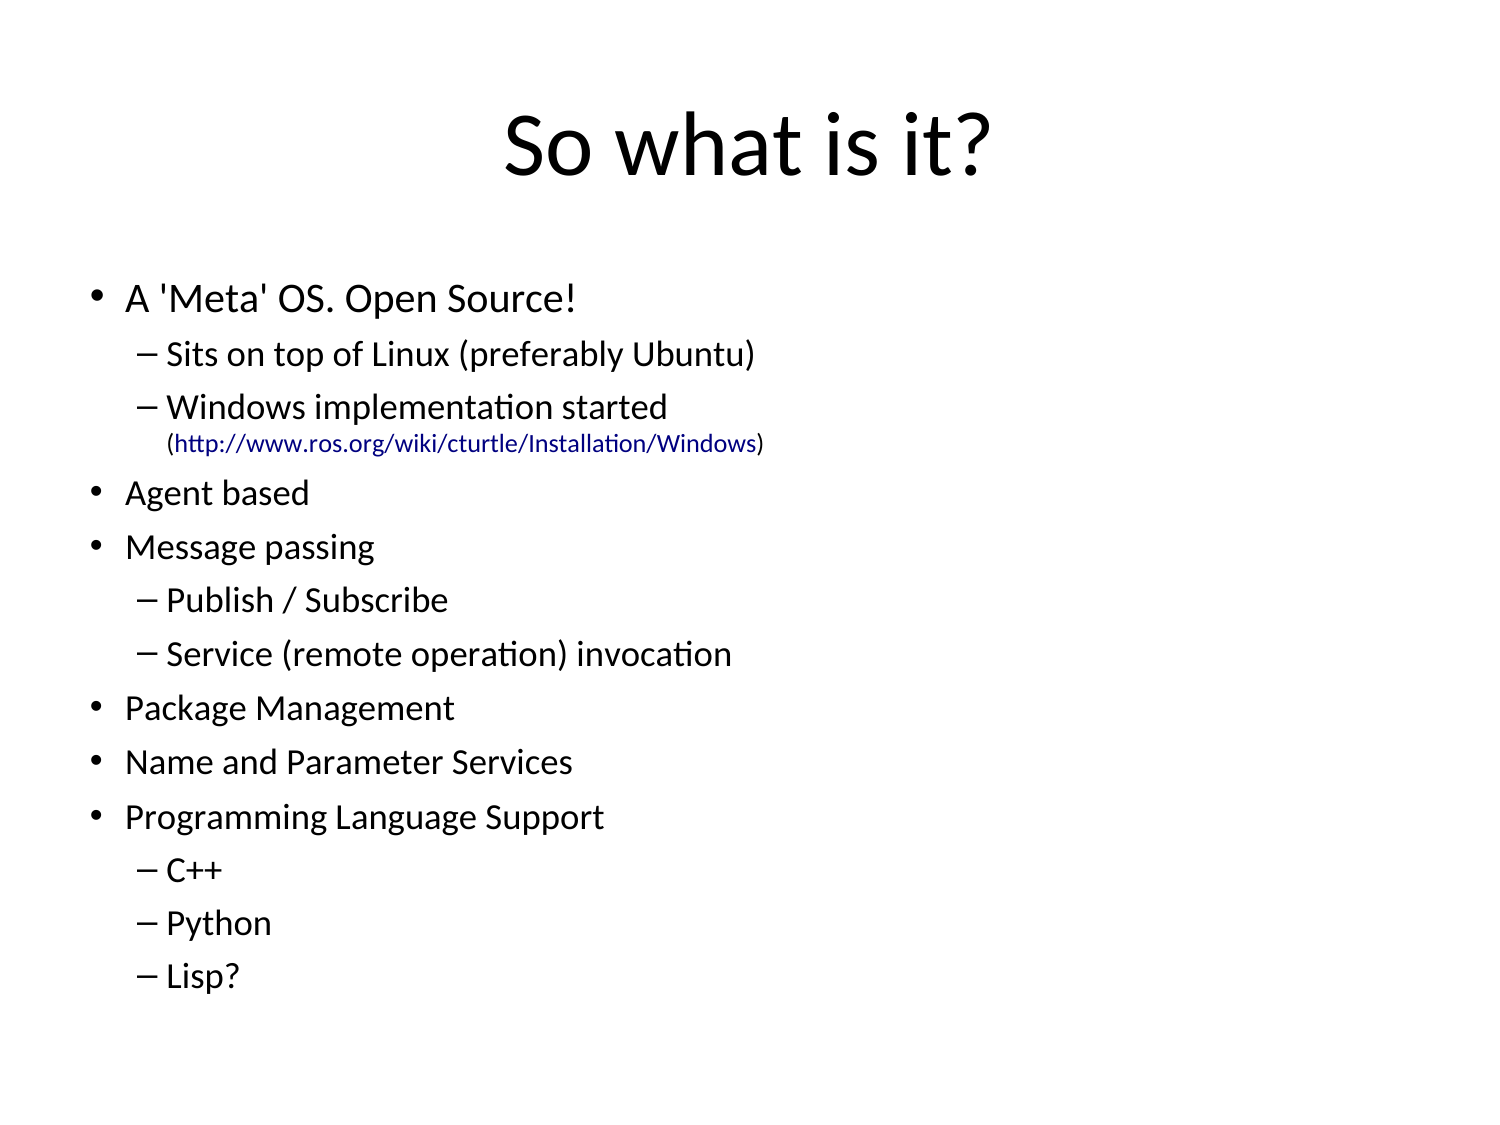

# So what is it?
A 'Meta' OS. Open Source!
Sits on top of Linux (preferably Ubuntu)
Windows implementation started
(http://www.ros.org/wiki/cturtle/Installation/Windows)
Agent based
Message passing
Publish / Subscribe
Service (remote operation) invocation
Package Management
Name and Parameter Services
Programming Language Support
C++
Python
Lisp?